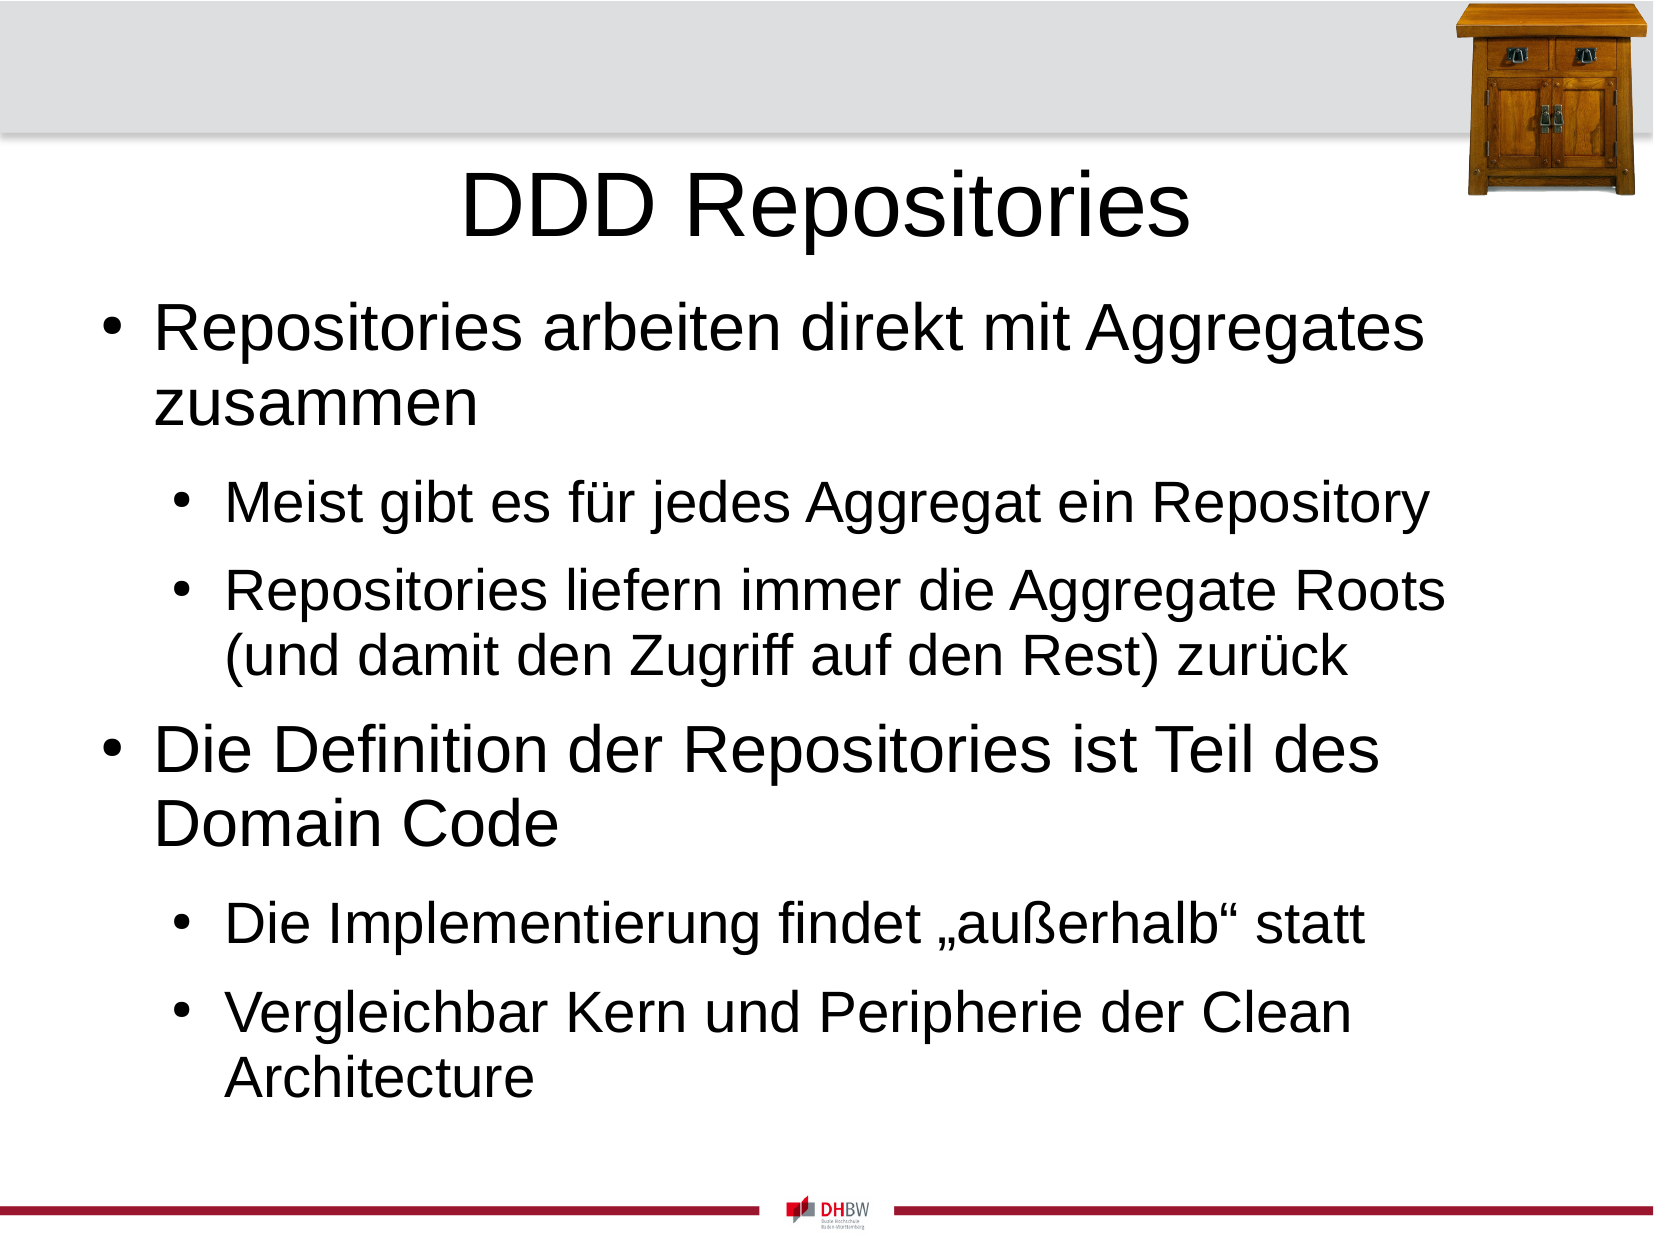

# DDD Repositories
Repositories arbeiten direkt mit Aggregates zusammen
Meist gibt es für jedes Aggregat ein Repository
Repositories liefern immer die Aggregate Roots (und damit den Zugriff auf den Rest) zurück
Die Definition der Repositories ist Teil des Domain Code
Die Implementierung findet „außerhalb“ statt
Vergleichbar Kern und Peripherie der Clean Architecture